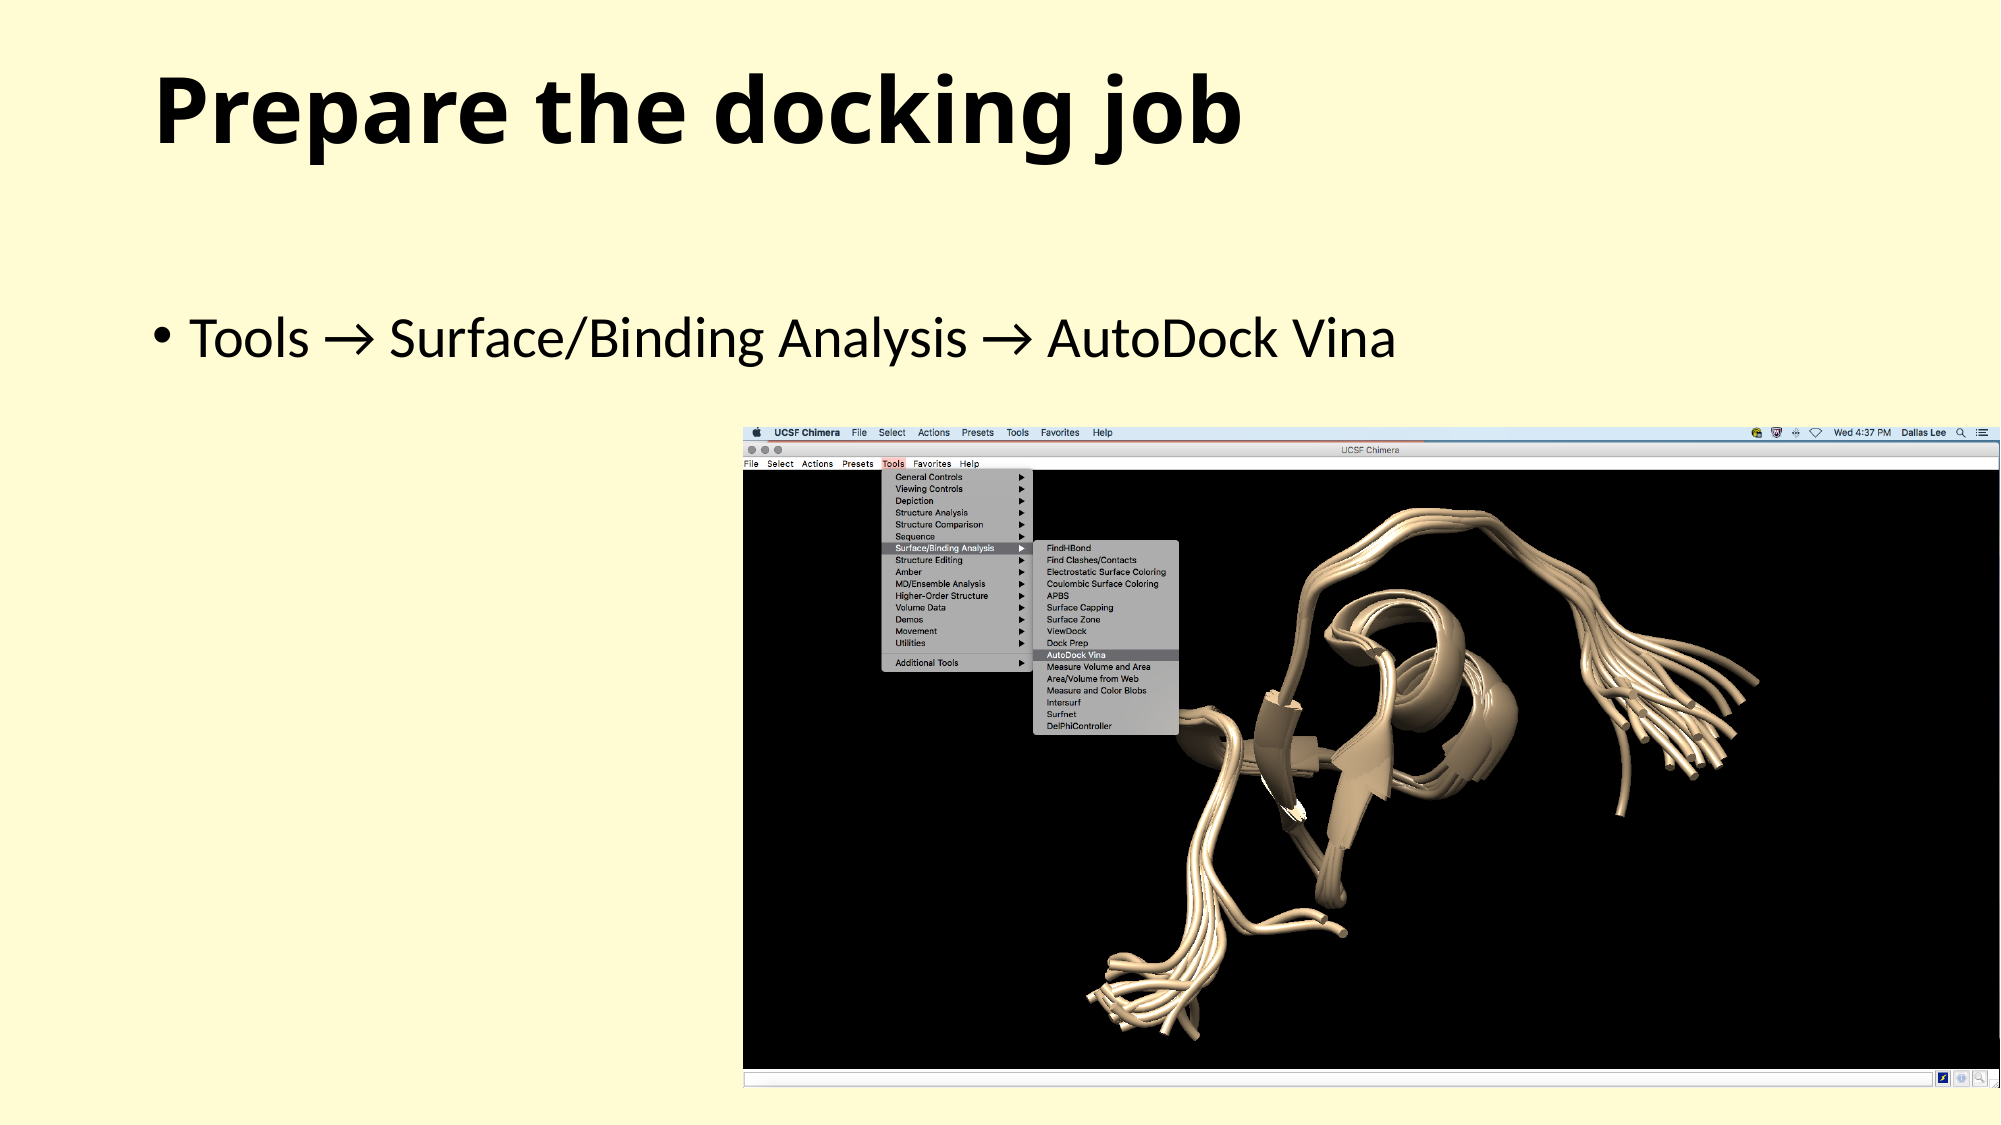

# Prepare the docking job
Tools → Surface/Binding Analysis → AutoDock Vina